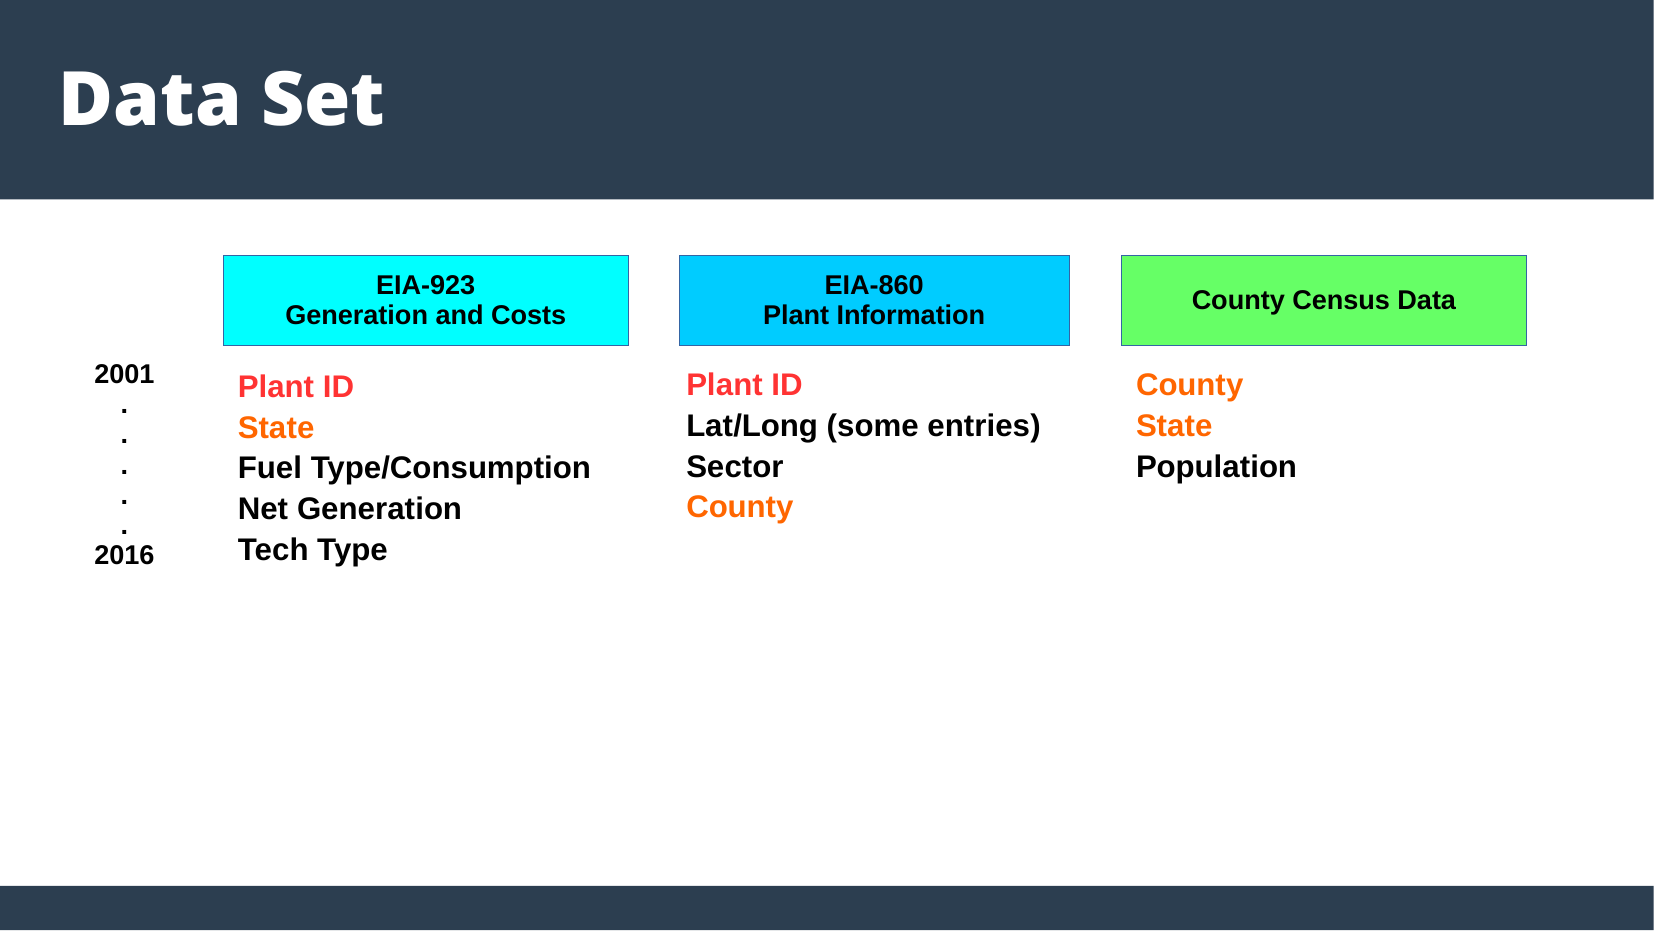

# Data Set
EIA-923
Generation and Costs
EIA-860
Plant Information
County Census Data
2001
.
.
.
.
.
2016
Plant ID
Lat/Long (some entries)
Sector
County
County
State
Population
Plant ID
State
Fuel Type/Consumption
Net Generation
Tech Type